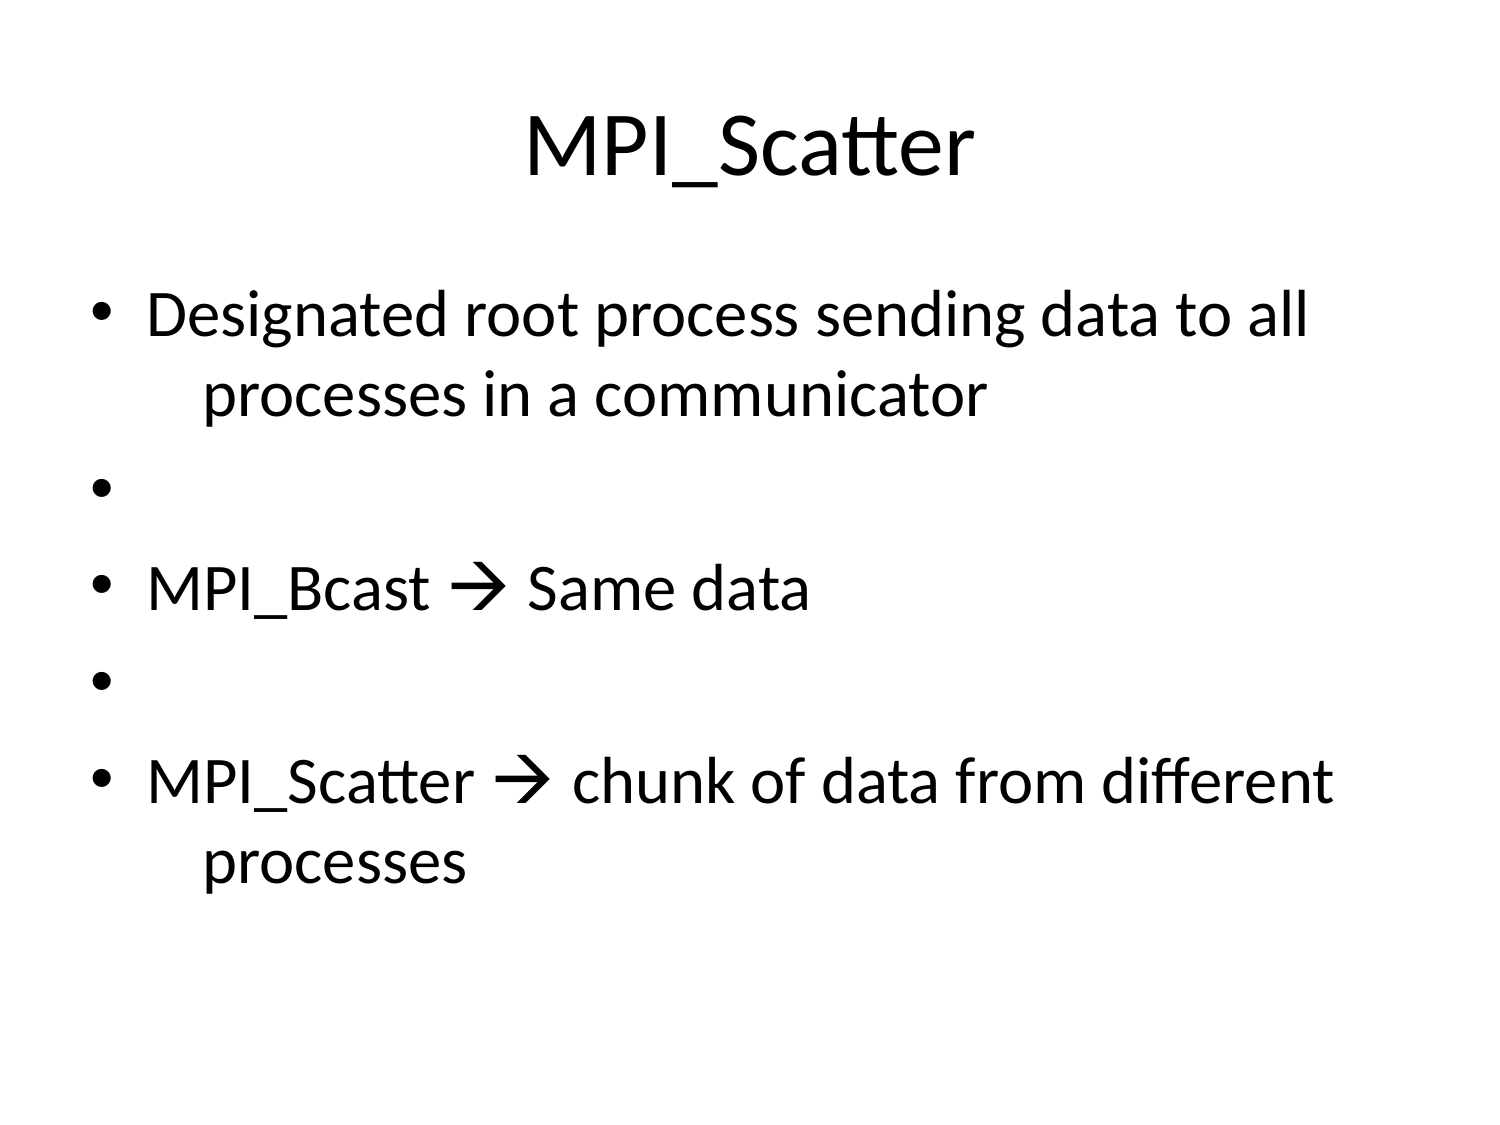

# MPI_Scatter
Designated root process sending data to all processes in a communicator
MPI_Bcast  Same data
MPI_Scatter  chunk of data from different processes